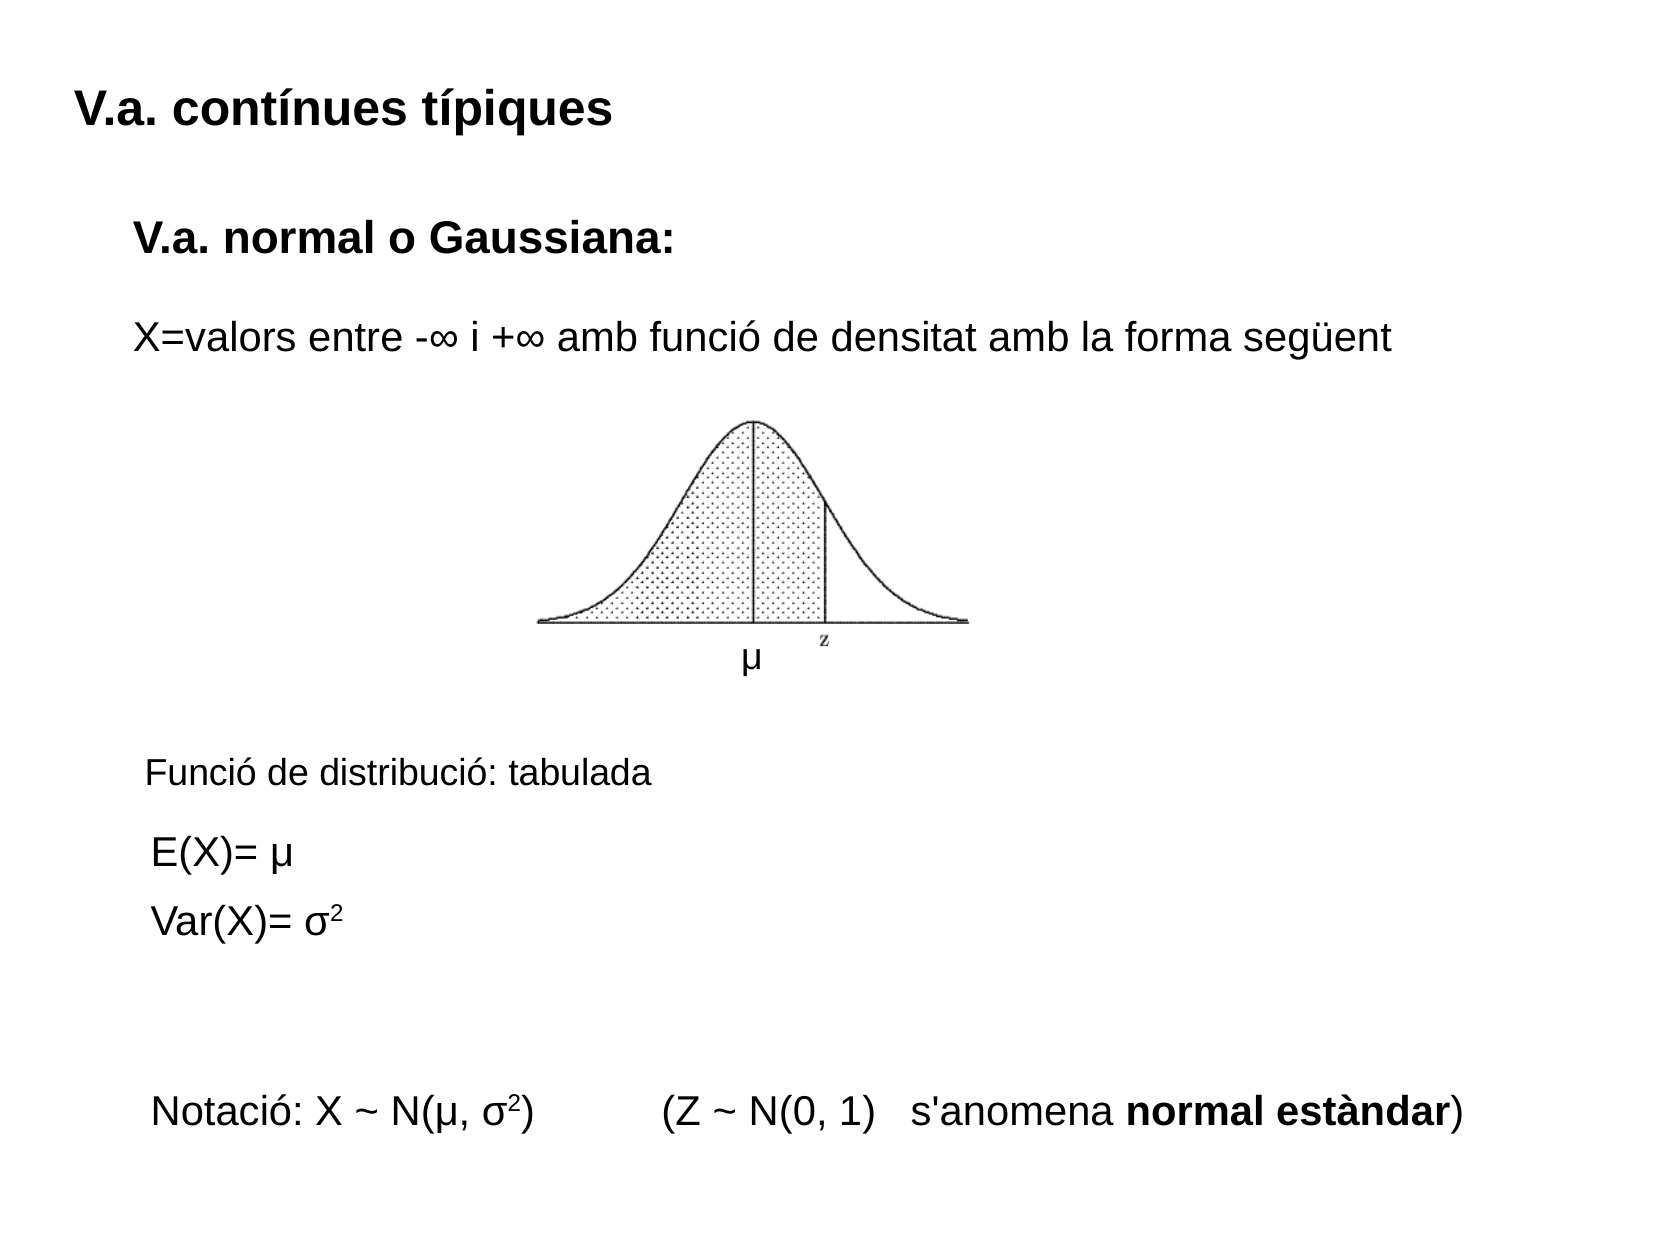

V.a. contínues típiques
V.a. normal o Gaussiana:
X=valors entre -∞ i +∞ amb funció de densitat amb la forma següent
μ
Funció de distribució: tabulada
E(X)= μ
Var(X)= σ2
Notació: X ~ N(μ, σ2) (Z ~ N(0, 1) s'anomena normal estàndar)